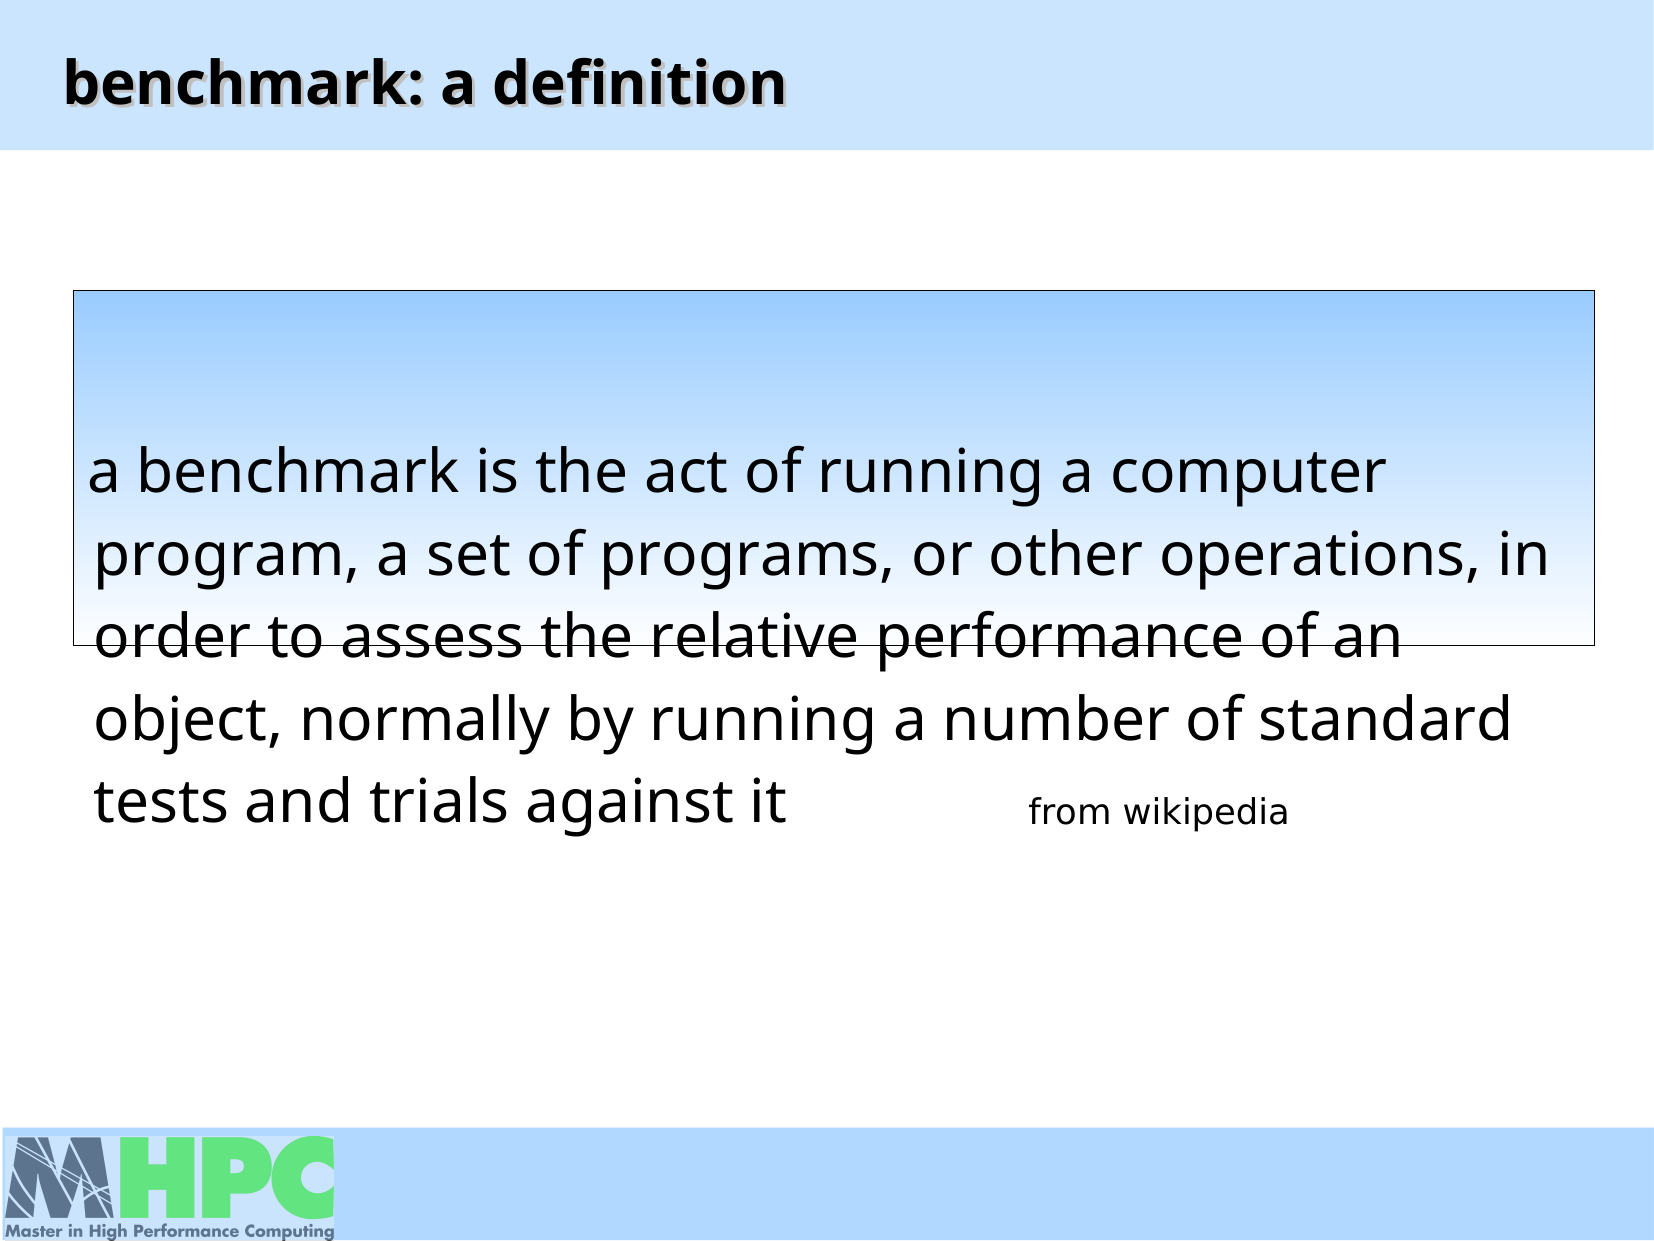

# benchmark: a definition
a benchmark is the act of running a computer program, a set of programs, or other operations, in order to assess the relative performance of an object, normally by running a number of standard tests and trials against it
from wikipedia